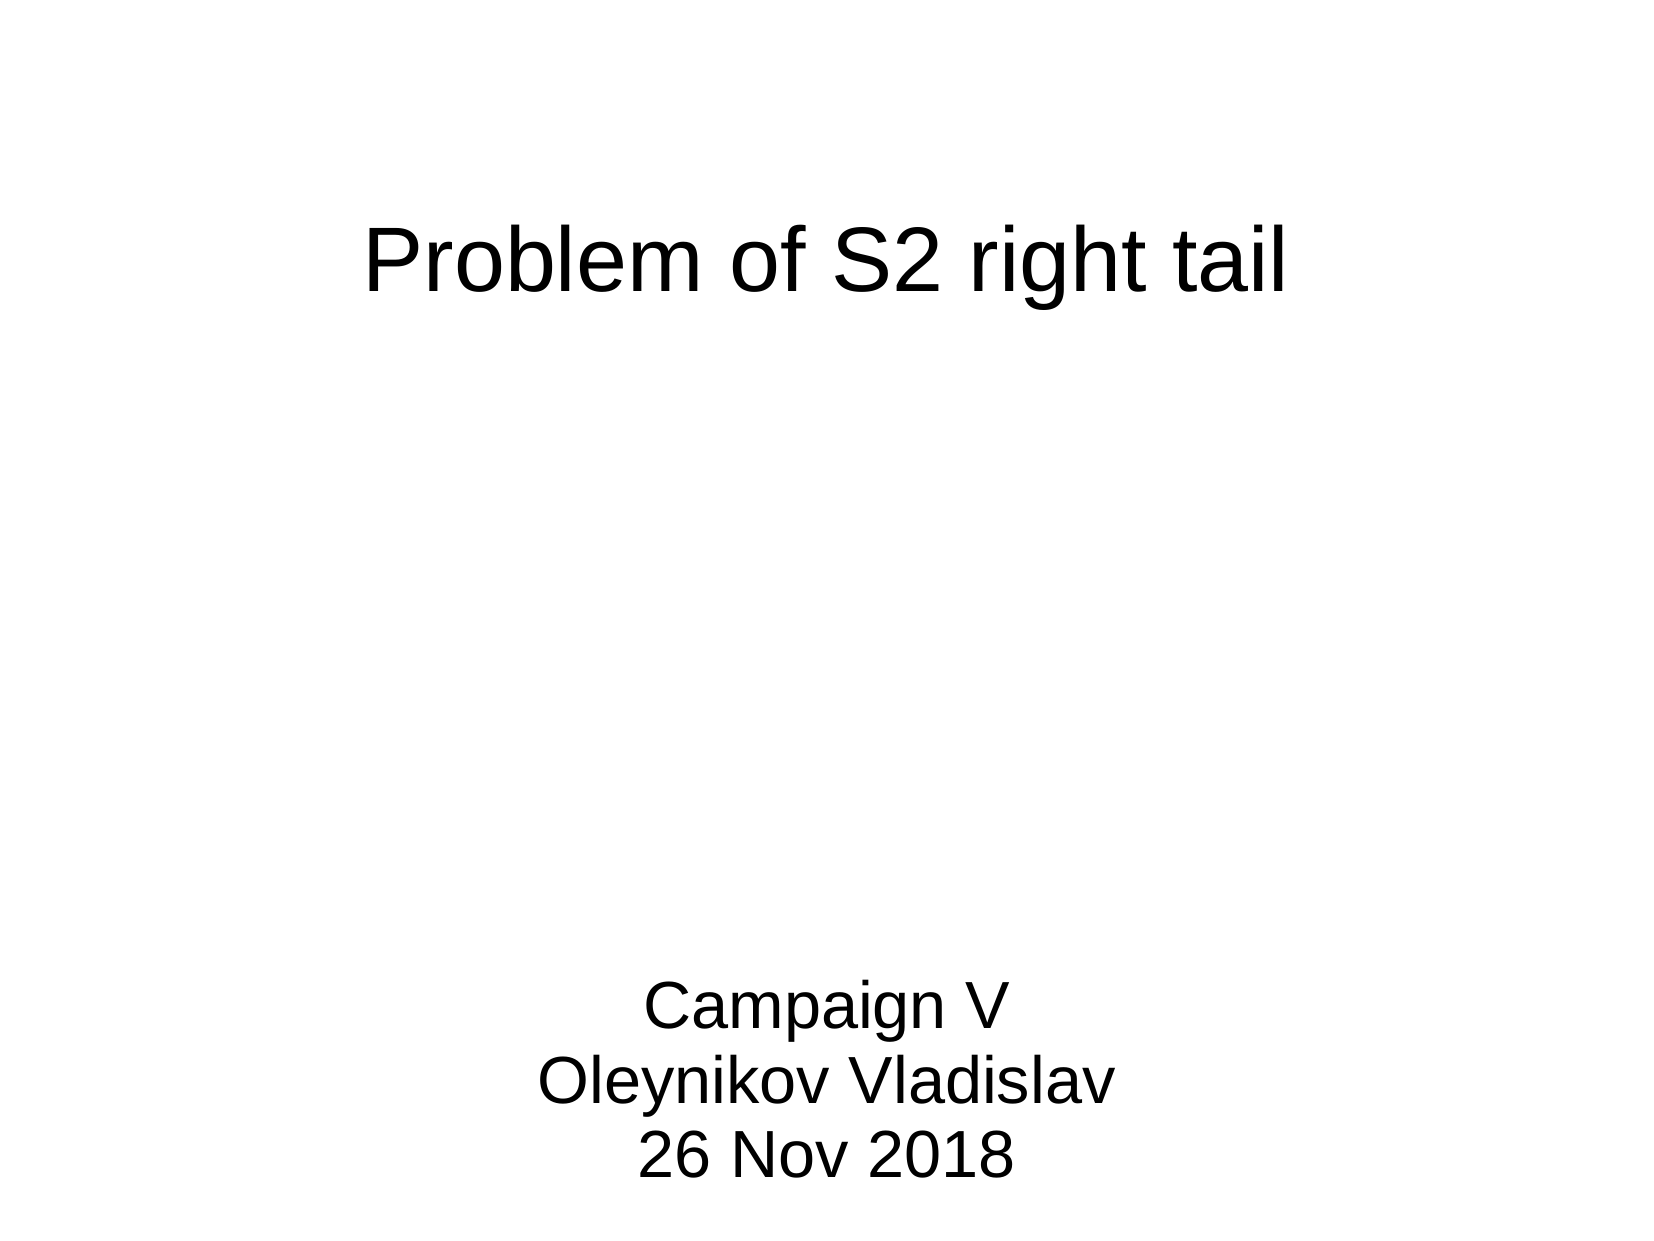

# Problem of S2 right tail
Сampaign V
Oleynikov Vladislav
26 Nov 2018